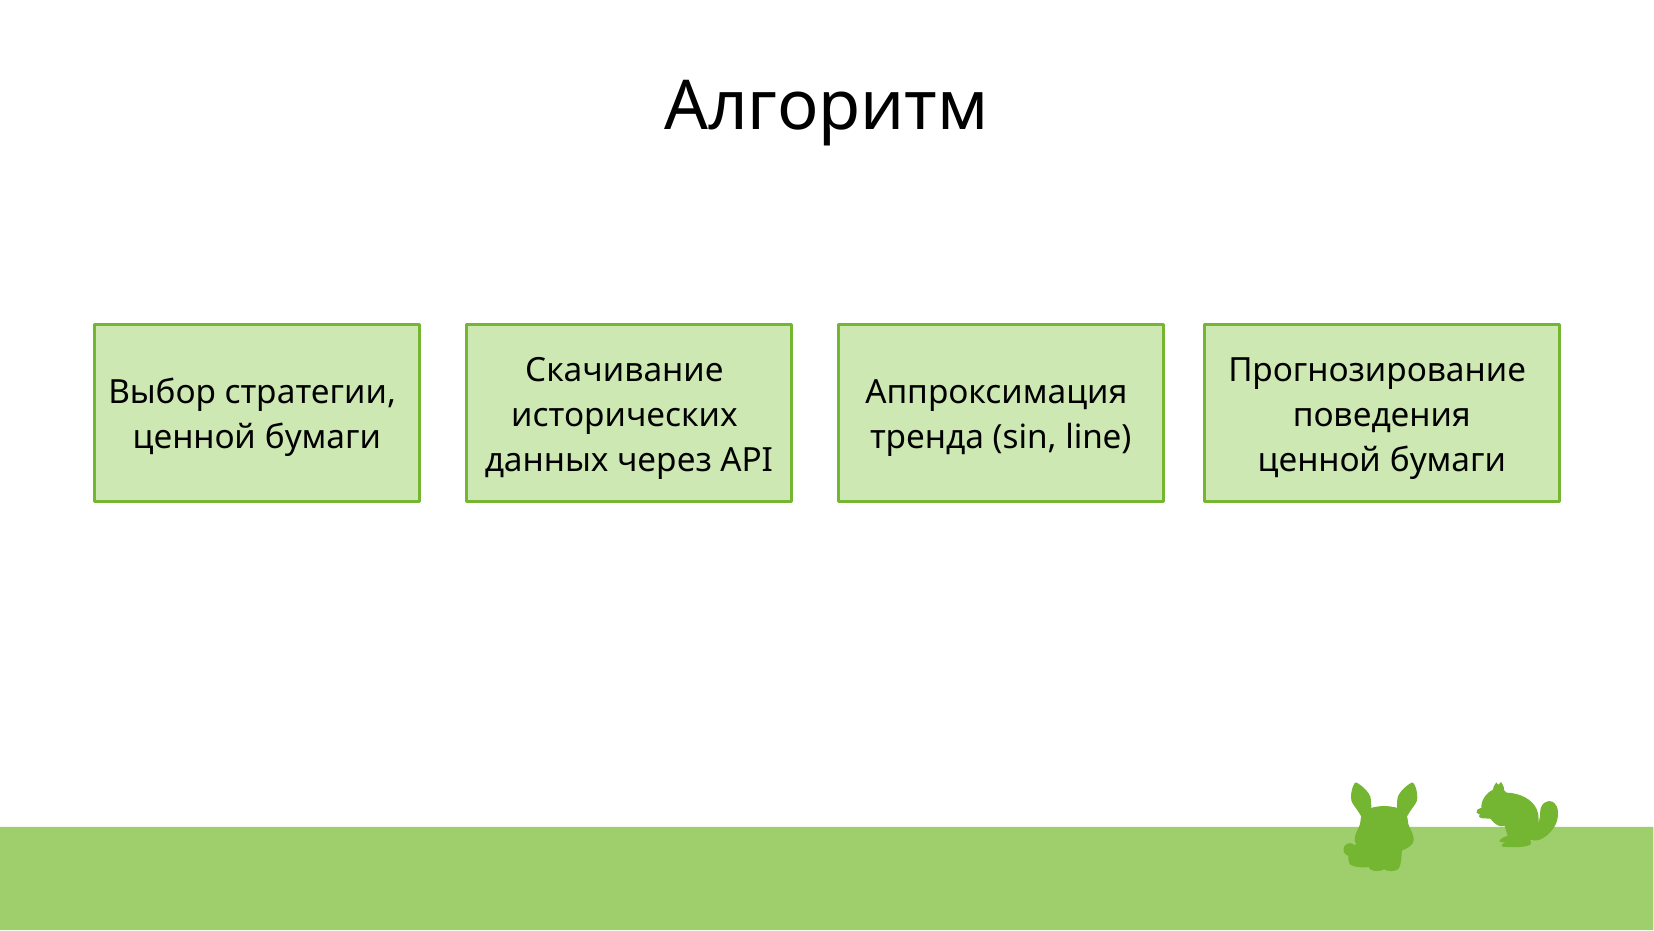

# Алгоритм
Выбор стратегии,
ценной бумаги
Скачивание
исторических
данных через API
Аппроксимация
тренда (sin, line)
Прогнозирование
поведения
 ценной бумаги